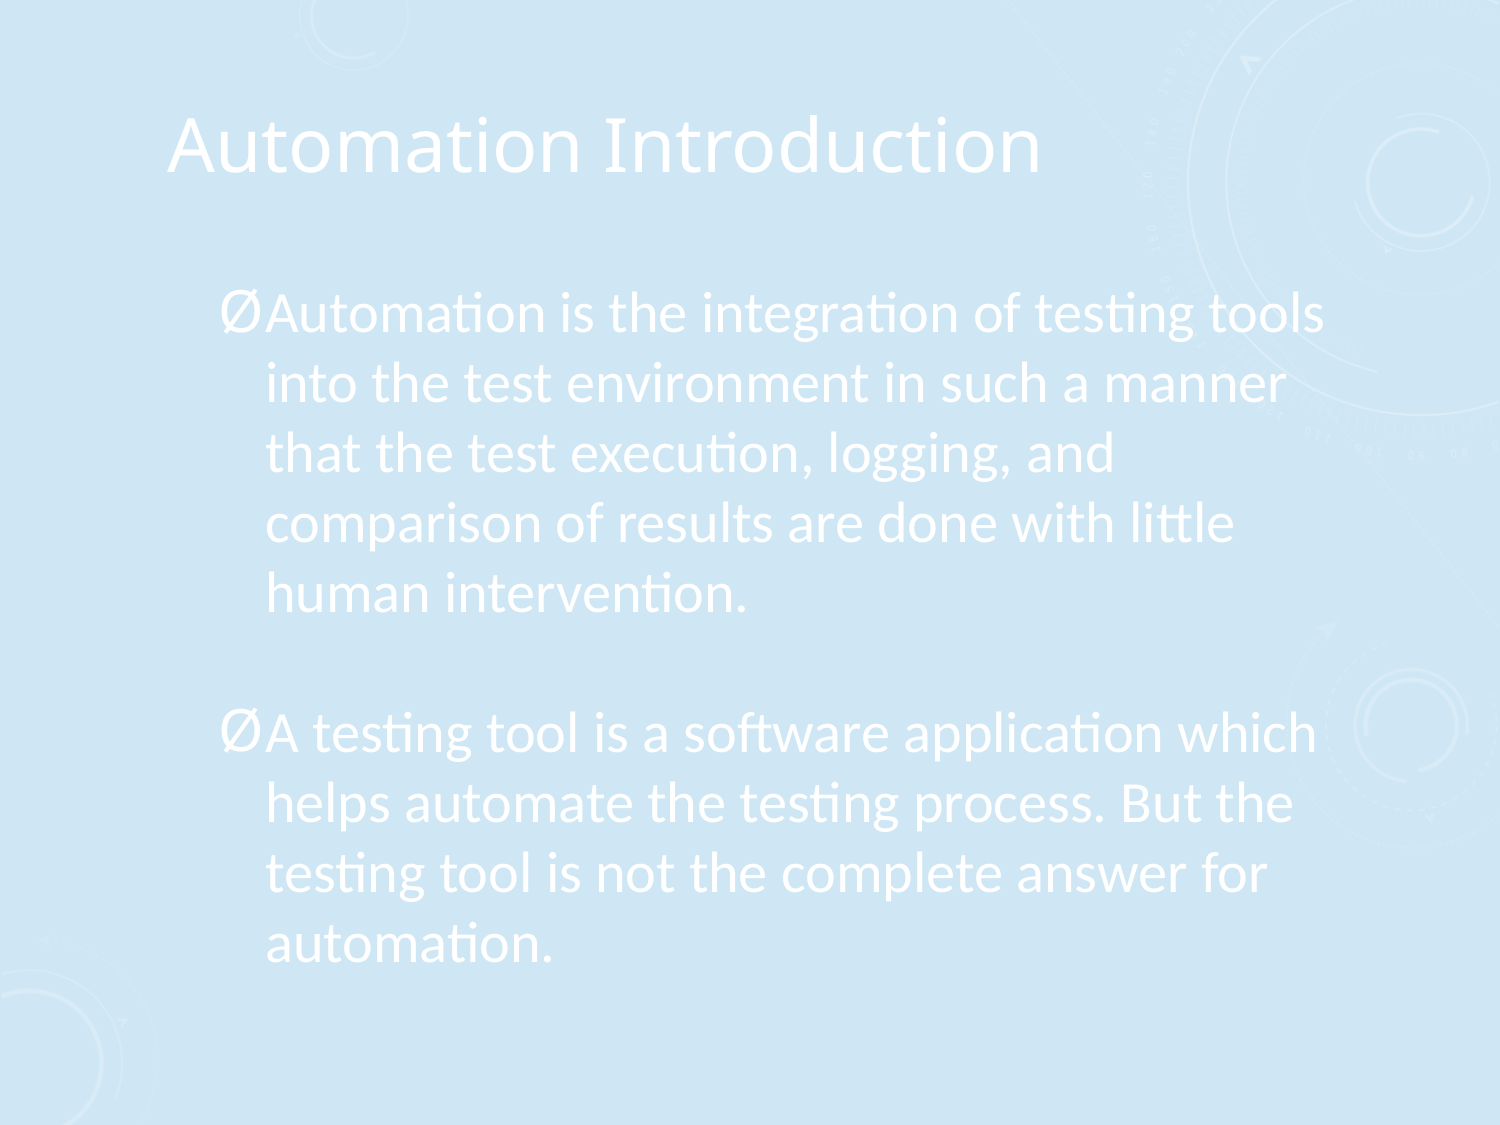

# Automation Introduction
Automation is the integration of testing tools into the test environment in such a manner that the test execution, logging, and comparison of results are done with little human intervention.
A testing tool is a software application which helps automate the testing process. But the testing tool is not the complete answer for automation.